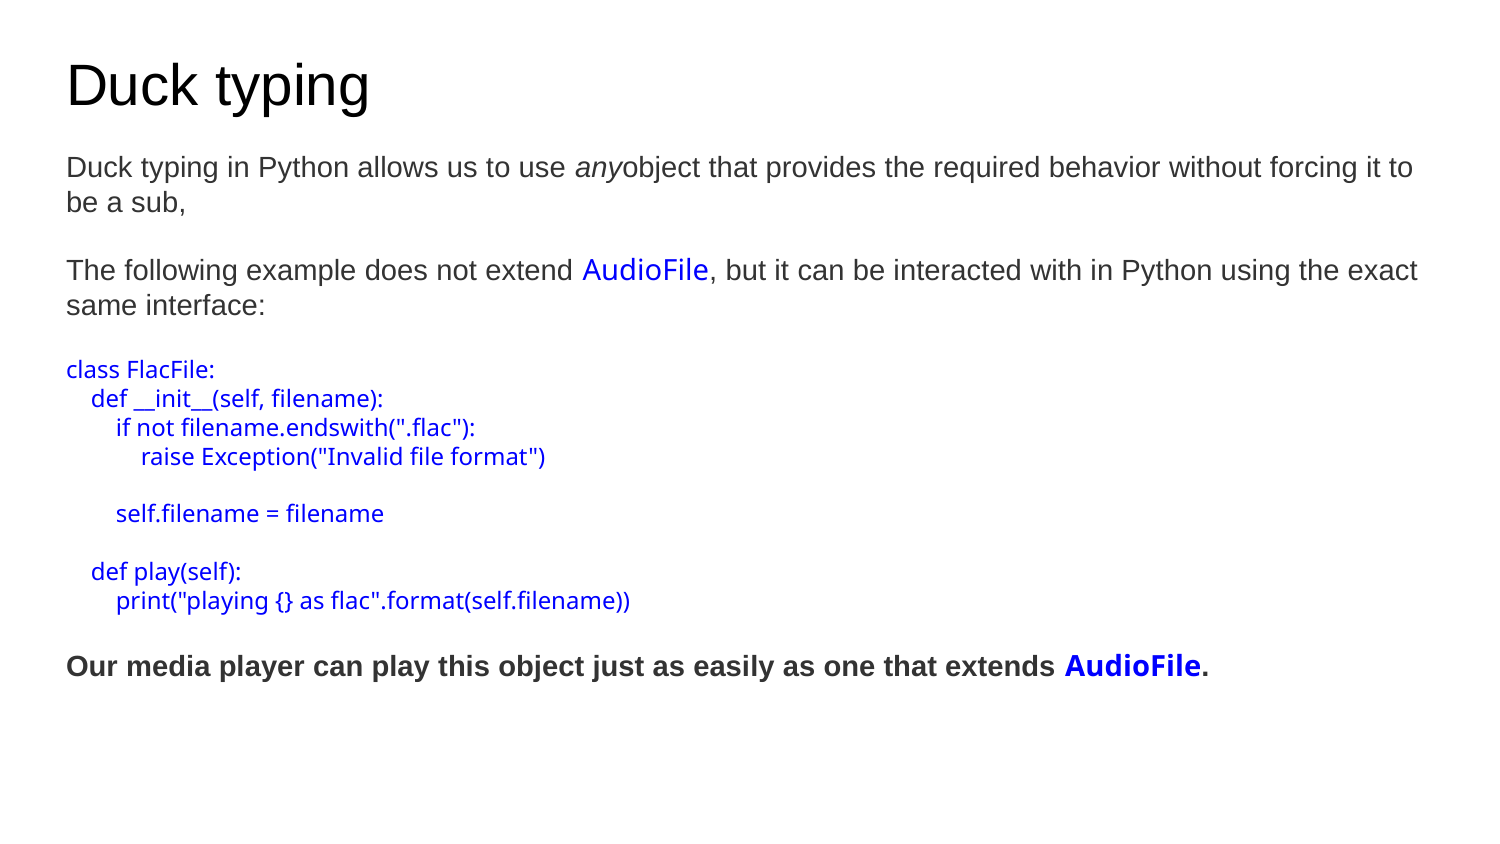

# Duck typing
Duck typing in Python allows us to use anyobject that provides the required behavior without forcing it to be a sub,
The following example does not extend AudioFile, but it can be interacted with in Python using the exact same interface:
class FlacFile:
 def __init__(self, filename):
 if not filename.endswith(".flac"):
 raise Exception("Invalid file format")
 self.filename = filename
 def play(self):
 print("playing {} as flac".format(self.filename))
Our media player can play this object just as easily as one that extends AudioFile.